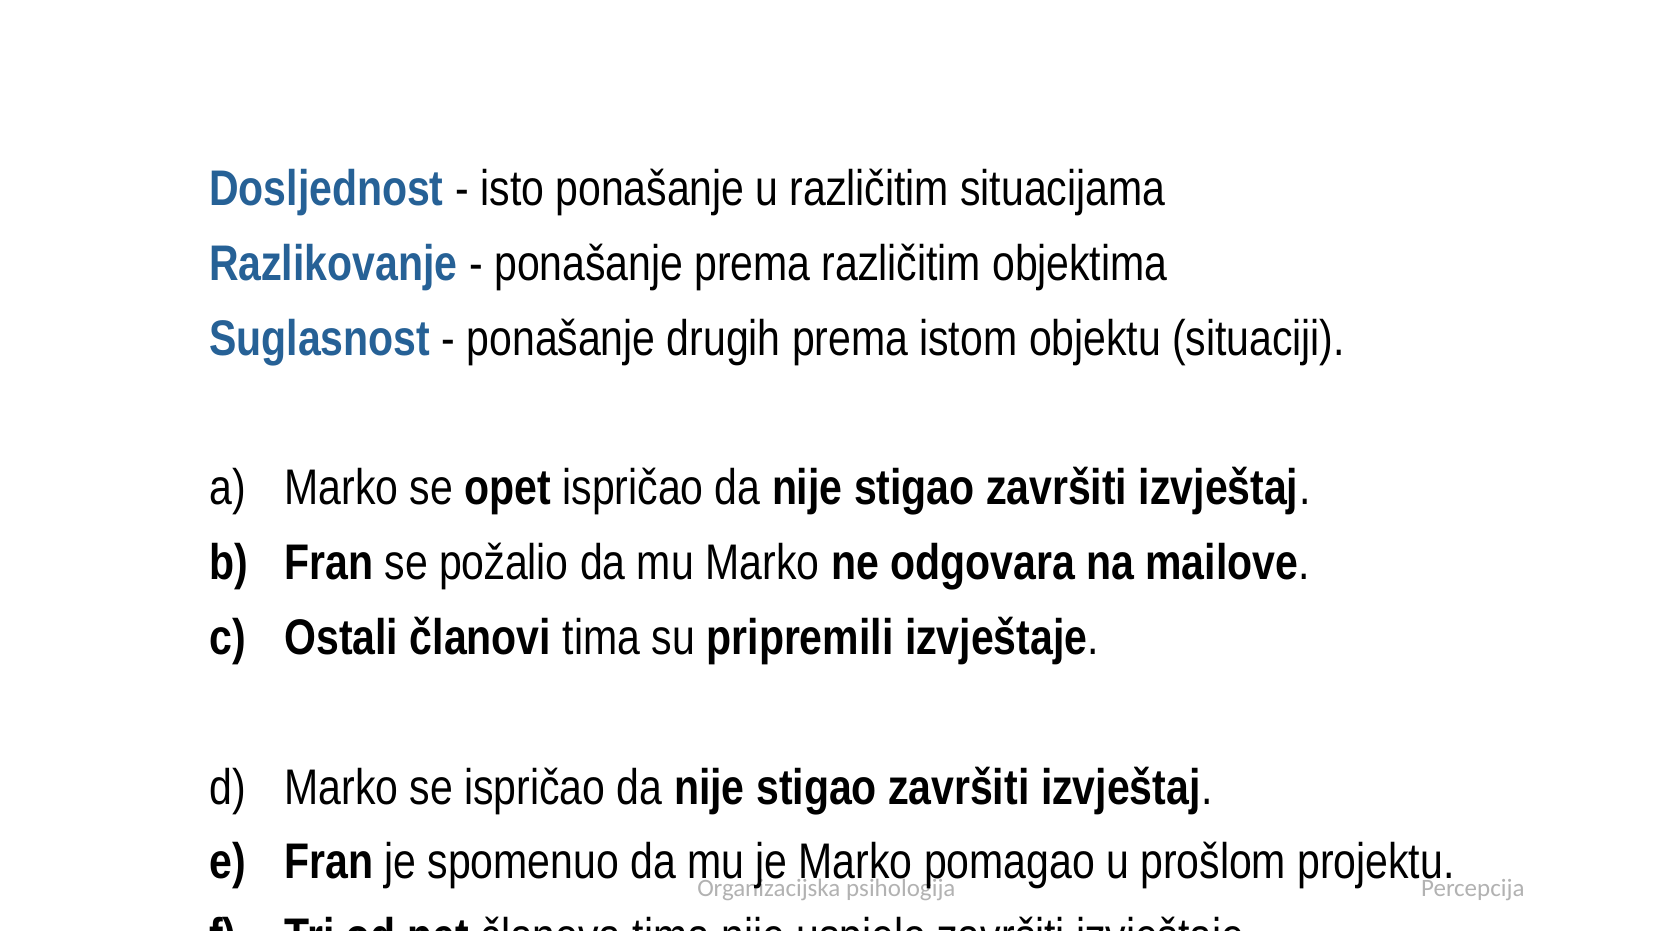

Dosljednost - isto ponašanje u različitim situacijama
Razlikovanje - ponašanje prema različitim objektima
Suglasnost - ponašanje drugih prema istom objektu (situaciji).
Marko se opet ispričao da nije stigao završiti izvještaj.
Fran se požalio da mu Marko ne odgovara na mailove.
Ostali članovi tima su pripremili izvještaje.
Marko se ispričao da nije stigao završiti izvještaj.
Fran je spomenuo da mu je Marko pomagao u prošlom projektu.
Tri od pet članova tima nije uspjelo završiti izvještaje.
Organizacijska psihologija
Percepcija